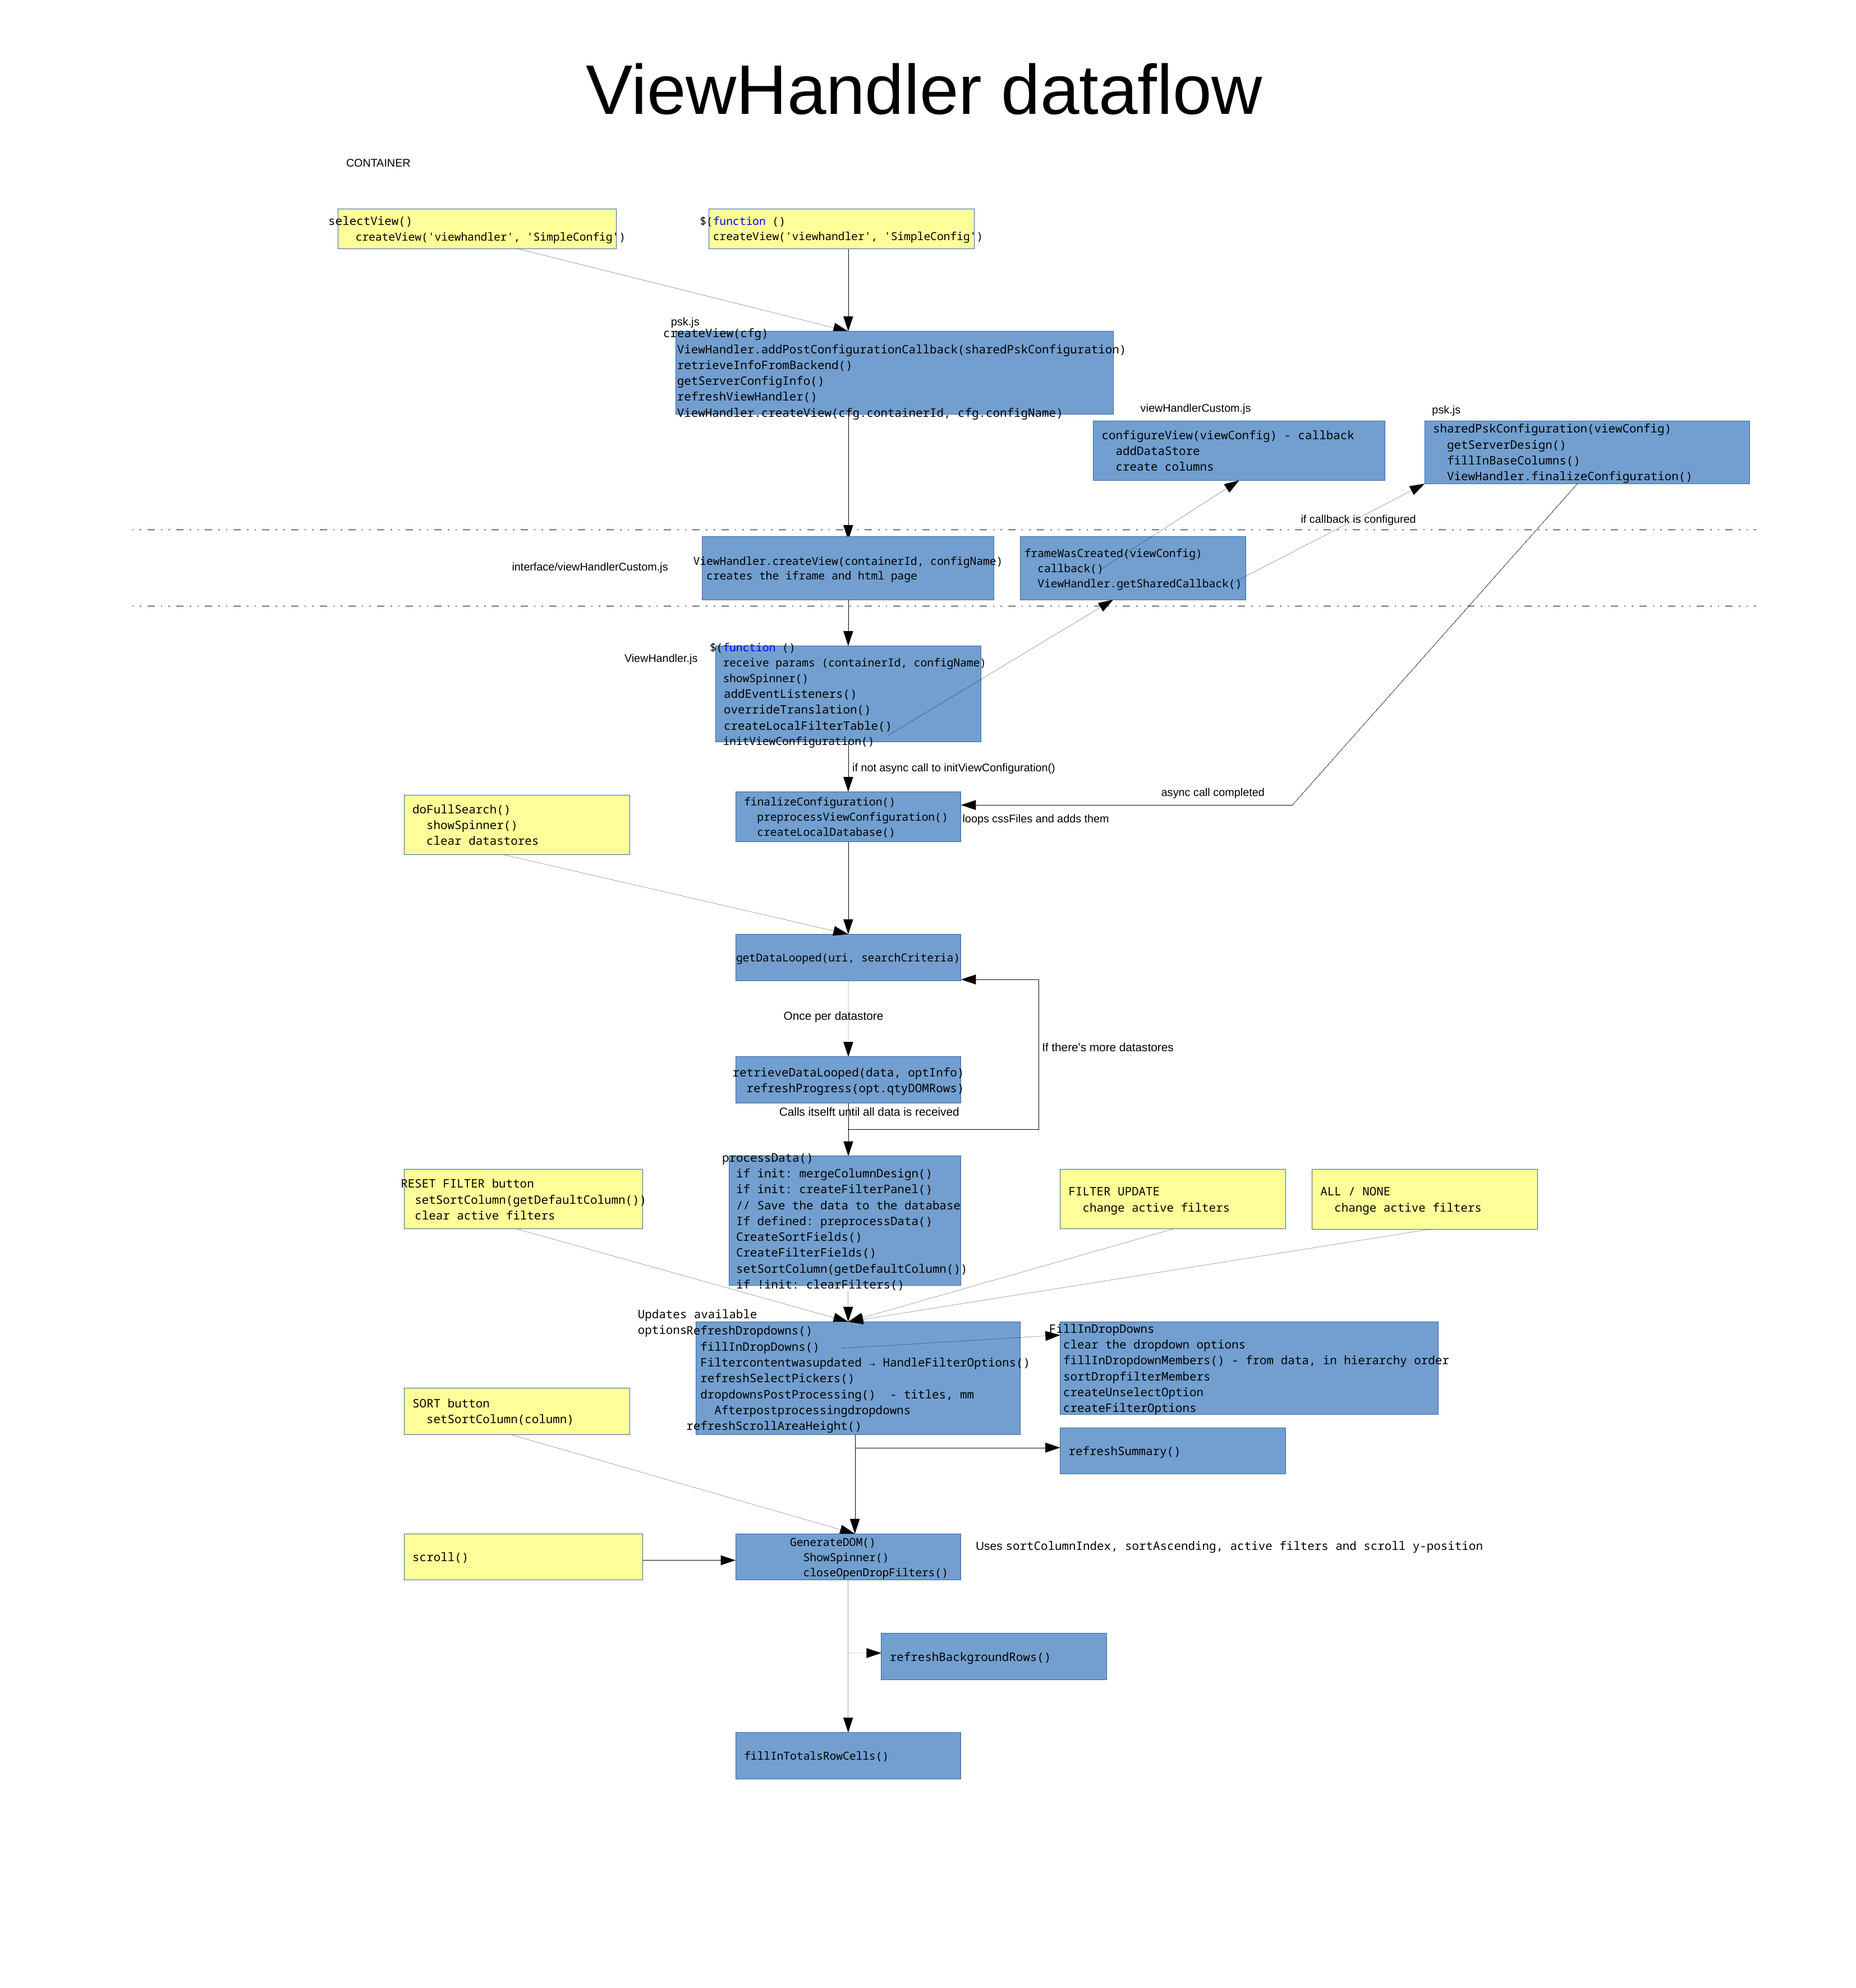

ViewHandler dataflow
CONTAINER
selectView()
 createView('viewhandler', 'SimpleConfig')
$(function ()
 createView('viewhandler', 'SimpleConfig')
psk.js
createView(cfg)
 ViewHandler.addPostConfigurationCallback(sharedPskConfiguration)
 retrieveInfoFromBackend()
 getServerConfigInfo()
 refreshViewHandler()
 ViewHandler.createView(cfg.containerId, cfg.configName)
viewHandlerCustom.js
psk.js
configureView(viewConfig) - callback
 addDataStore
 create columns
sharedPskConfiguration(viewConfig)
 getServerDesign()
 fillInBaseColumns()
 ViewHandler.finalizeConfiguration()
if callback is configured
ViewHandler.createView(containerId, configName)
 creates the iframe and html page
frameWasCreated(viewConfig)
 callback()
 ViewHandler.getSharedCallback()
interface/viewHandlerCustom.js
$(function ()
 receive params (containerId, configName)
 showSpinner()
 addEventListeners()
 overrideTranslation()
 createLocalFilterTable()
 initViewConfiguration()
ViewHandler.js
if not async call to initViewConfiguration()
async call completed
finalizeConfiguration()
 preprocessViewConfiguration()
 createLocalDatabase()
doFullSearch()
 showSpinner()
 clear datastores
loops cssFiles and adds them
getDataLooped(uri, searchCriteria)
Once per datastore
If there's more datastores
retrieveDataLooped(data, optInfo)
 refreshProgress(opt.qtyDOMRows)
Calls itselft until all data is received
processData()
 if init: mergeColumnDesign()
 if init: createFilterPanel()
 // Save the data to the database
 If defined: preprocessData()
 CreateSortFields()
 CreateFilterFields()
 setSortColumn(getDefaultColumn())
 if !init: clearFilters()
RESET FILTER button
 setSortColumn(getDefaultColumn())
 clear active filters
FILTER UPDATE
 change active filters
ALL / NONE
 change active filters
Updates available options
RefreshDropdowns()
 fillInDropDowns()
 Filtercontentwasupdated → HandleFilterOptions()
 refreshSelectPickers()
 dropdownsPostProcessing() - titles, mm
 Afterpostprocessingdropdowns
refreshScrollAreaHeight()
FillInDropDowns
 clear the dropdown options
 fillInDropdownMembers() - from data, in hierarchy order
 sortDropfilterMembers
 createUnselectOption
 createFilterOptions
SORT button
 setSortColumn(column)
refreshSummary()
scroll()
 GenerateDOM()
 ShowSpinner()
 closeOpenDropFilters()
Uses sortColumnIndex, sortAscending, active filters and scroll y-position
refreshBackgroundRows()
fillInTotalsRowCells()